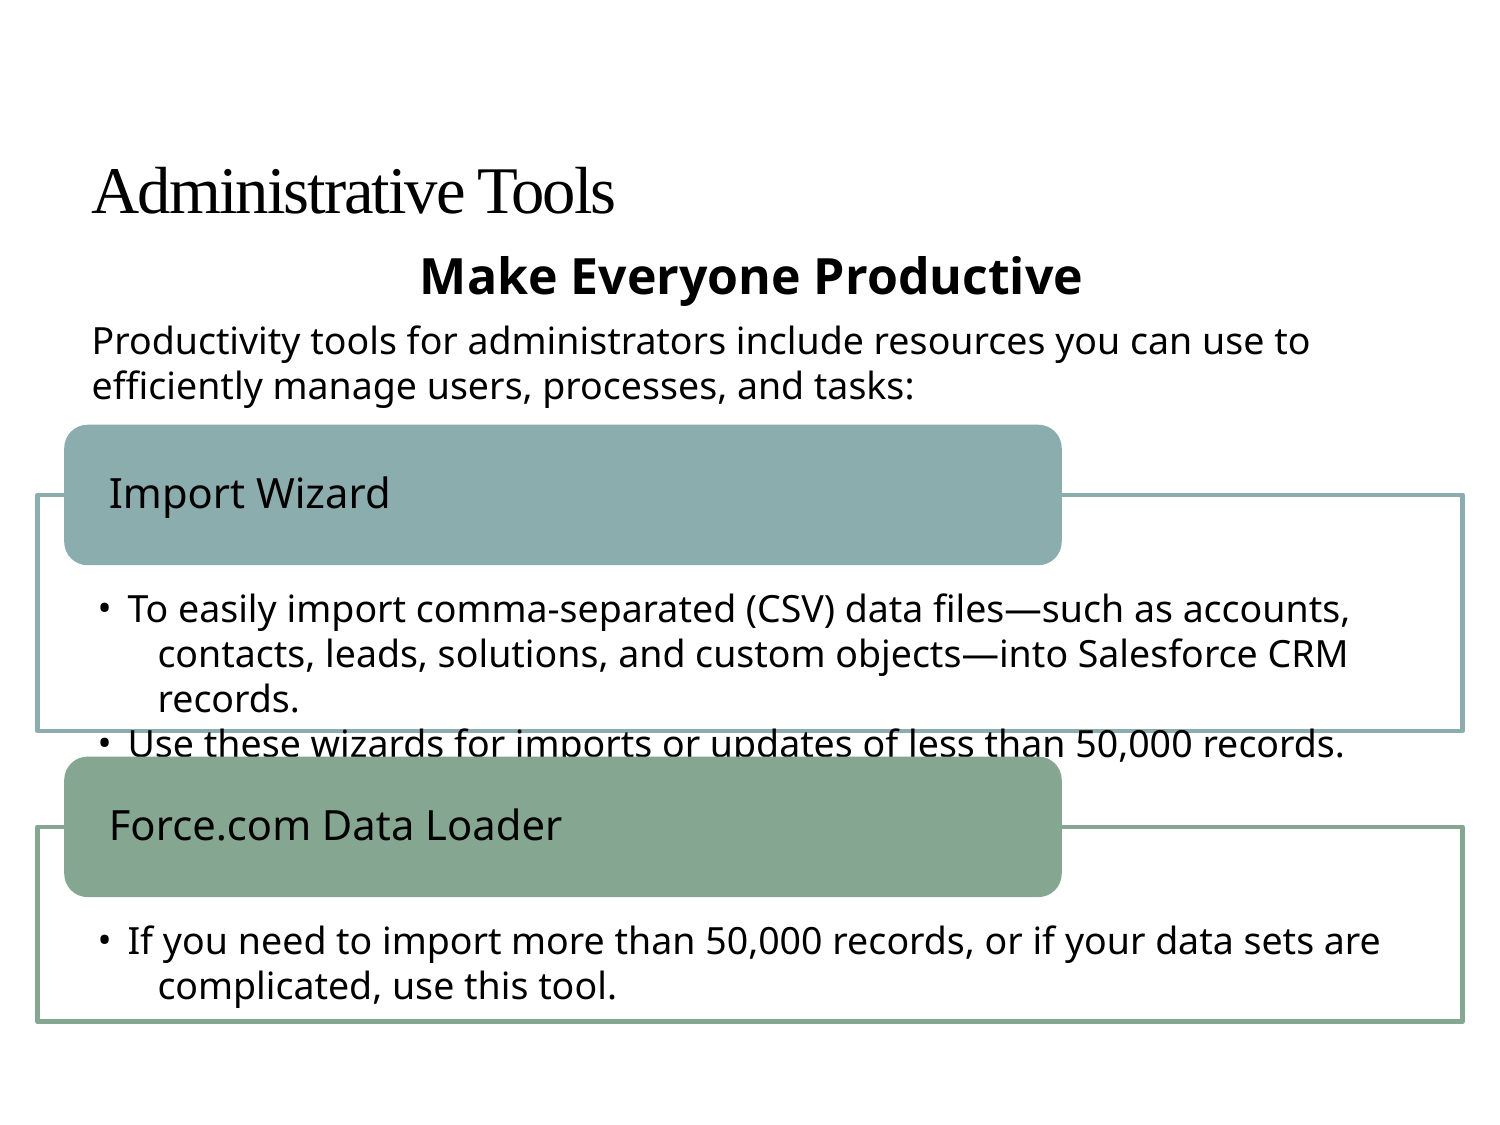

# Administrative Tools
Make Everyone Productive
Productivity tools for administrators include resources you can use to efficiently manage users, processes, and tasks:
Import Wizard
To easily import comma-separated (CSV) data files—such as accounts, contacts, leads, solutions, and custom objects—into Salesforce CRM records.
Use these wizards for imports or updates of less than 50,000 records.
Force.com Data Loader
If you need to import more than 50,000 records, or if your data sets are complicated, use this tool.